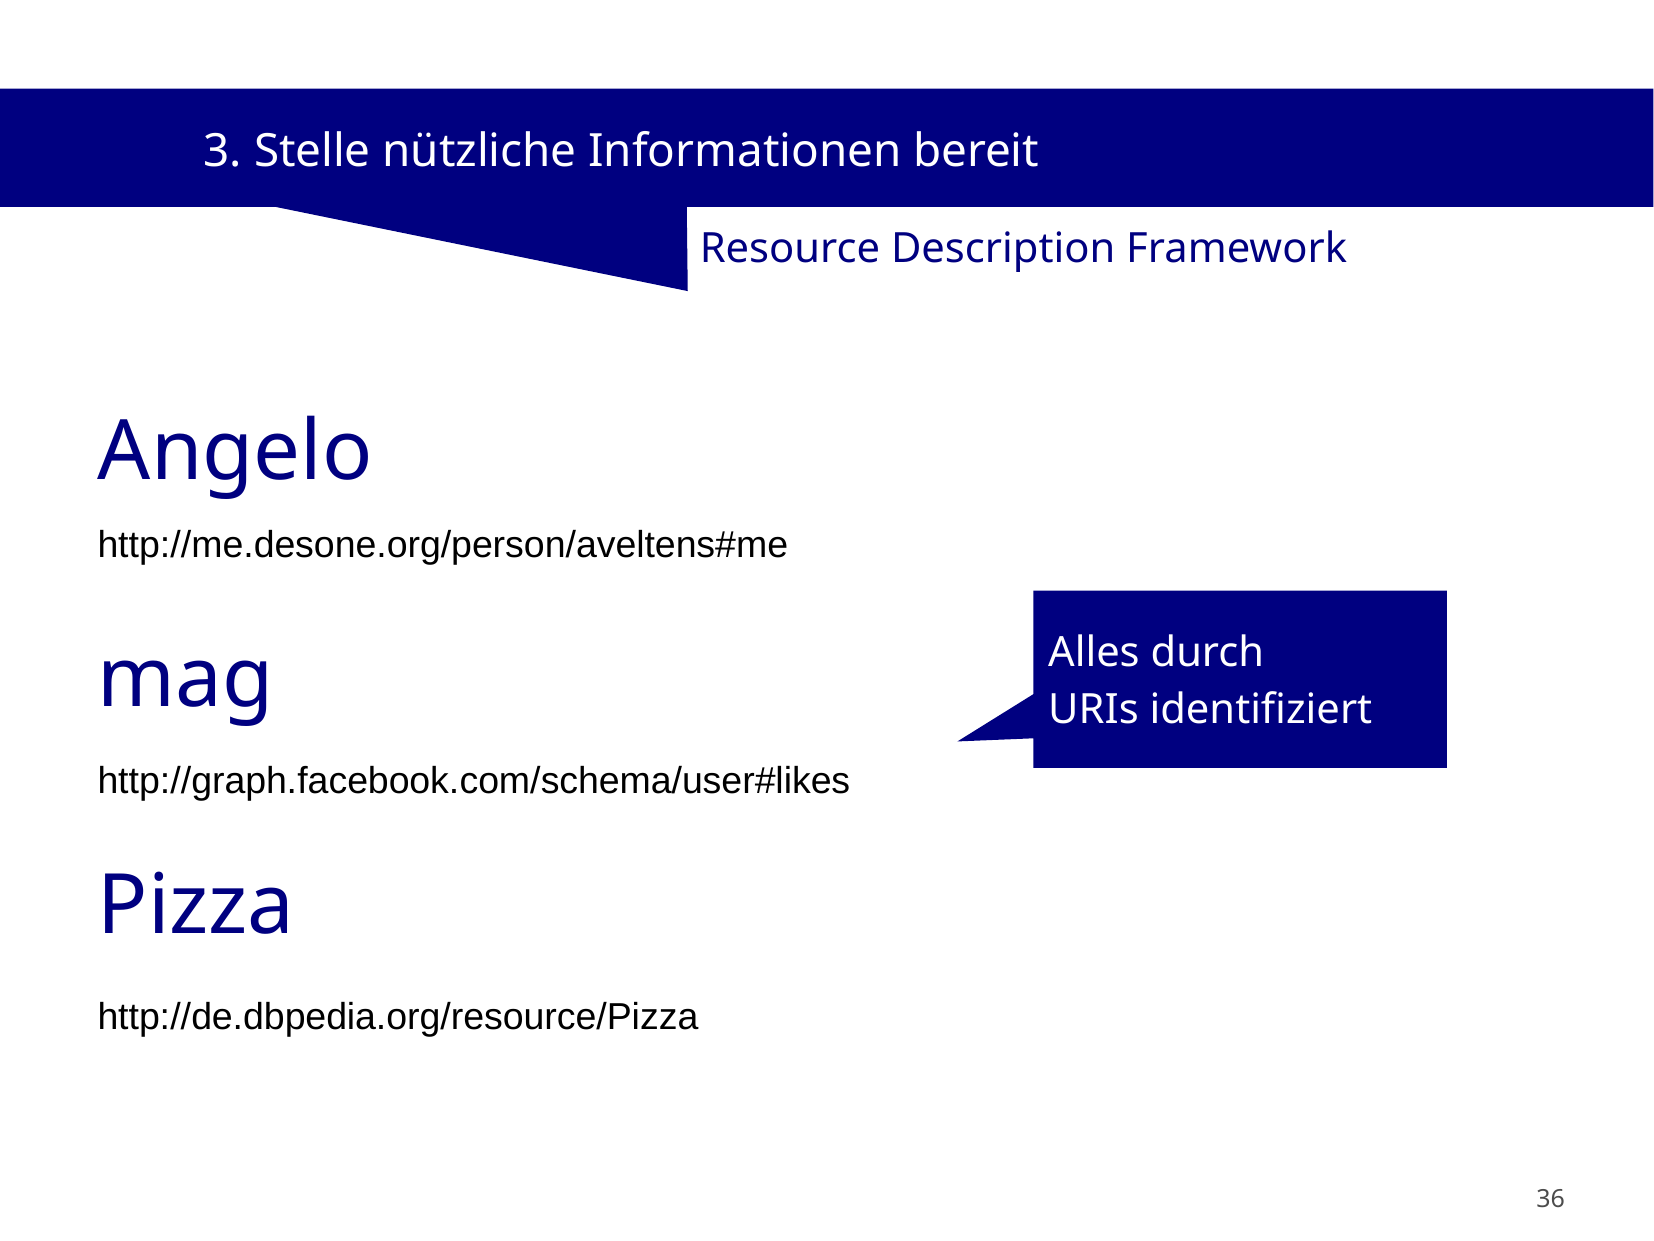

3. Stelle nützliche Informationen bereit
Resource Description Framework
Angelo
mag
Pizza
http://me.desone.org/person/aveltens#me
Alles durch
URIs identifiziert
http://graph.facebook.com/schema/user#likes
http://de.dbpedia.org/resource/Pizza